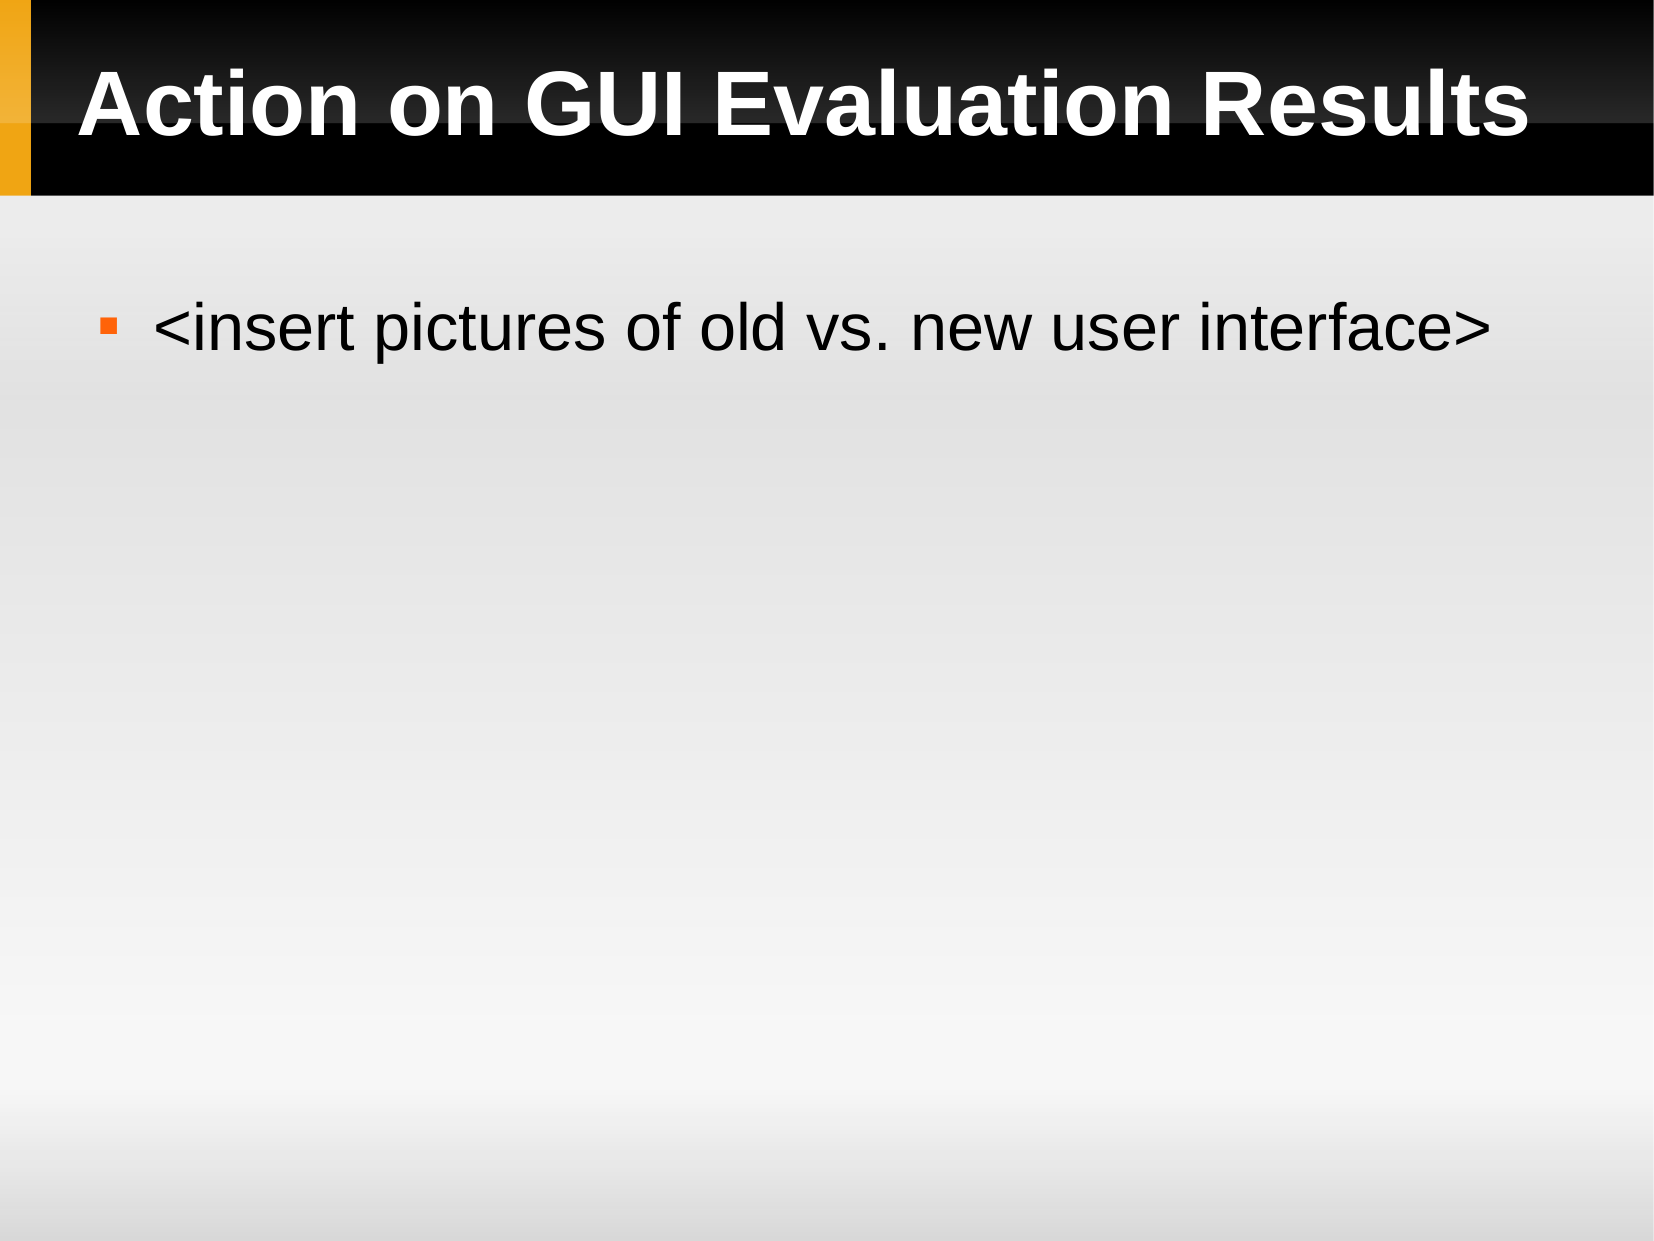

# Action on GUI Evaluation Results
<insert pictures of old vs. new user interface>